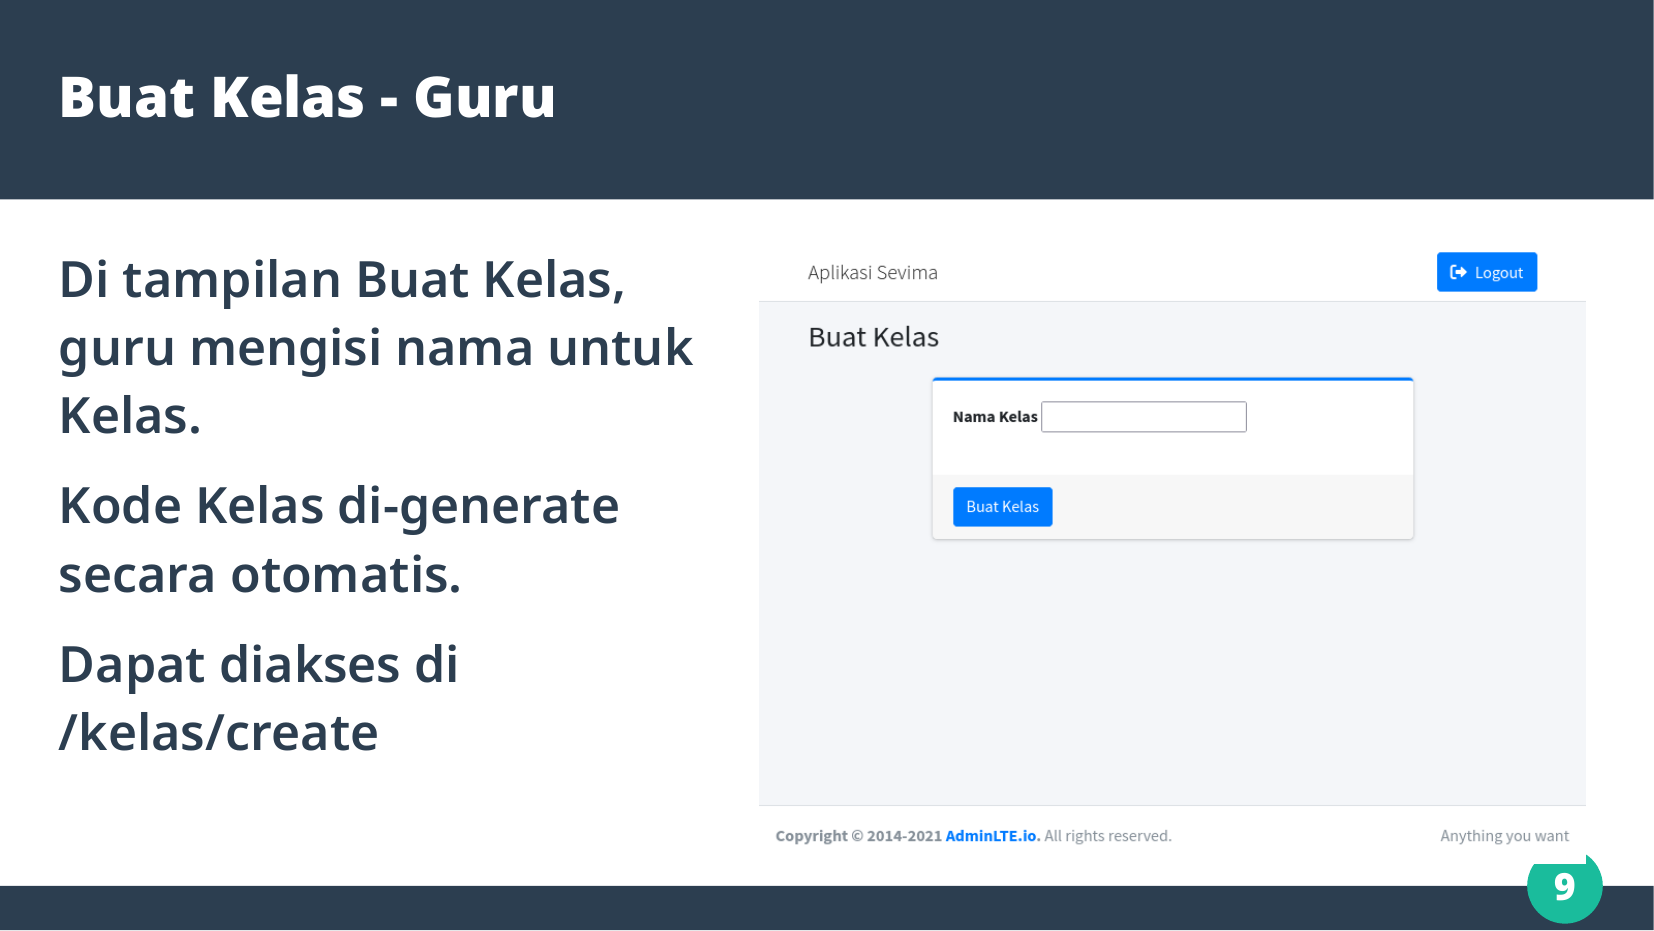

# Buat Kelas - Guru
Di tampilan Buat Kelas, guru mengisi nama untuk Kelas.
Kode Kelas di-generate secara otomatis.
Dapat diakses di /kelas/create